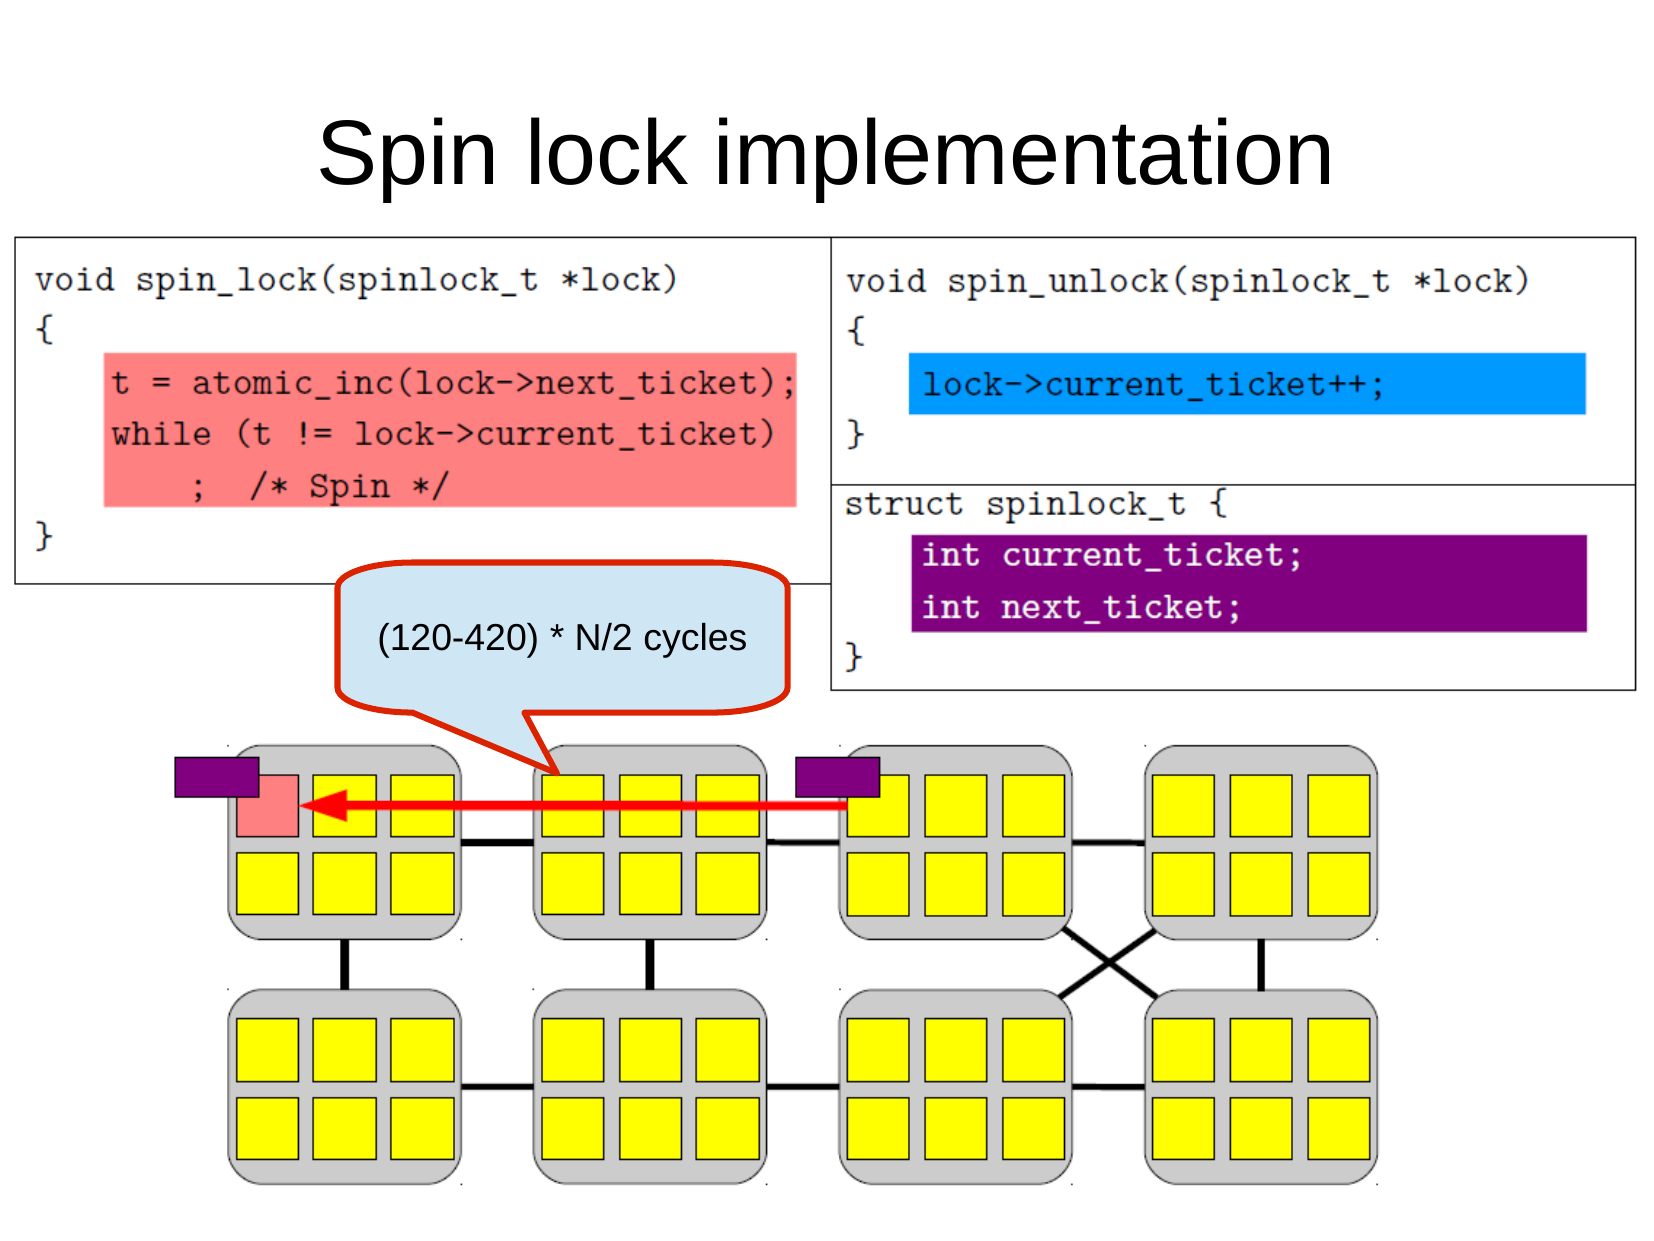

# Spin lock implementation
(120-420) * N/2 cycles